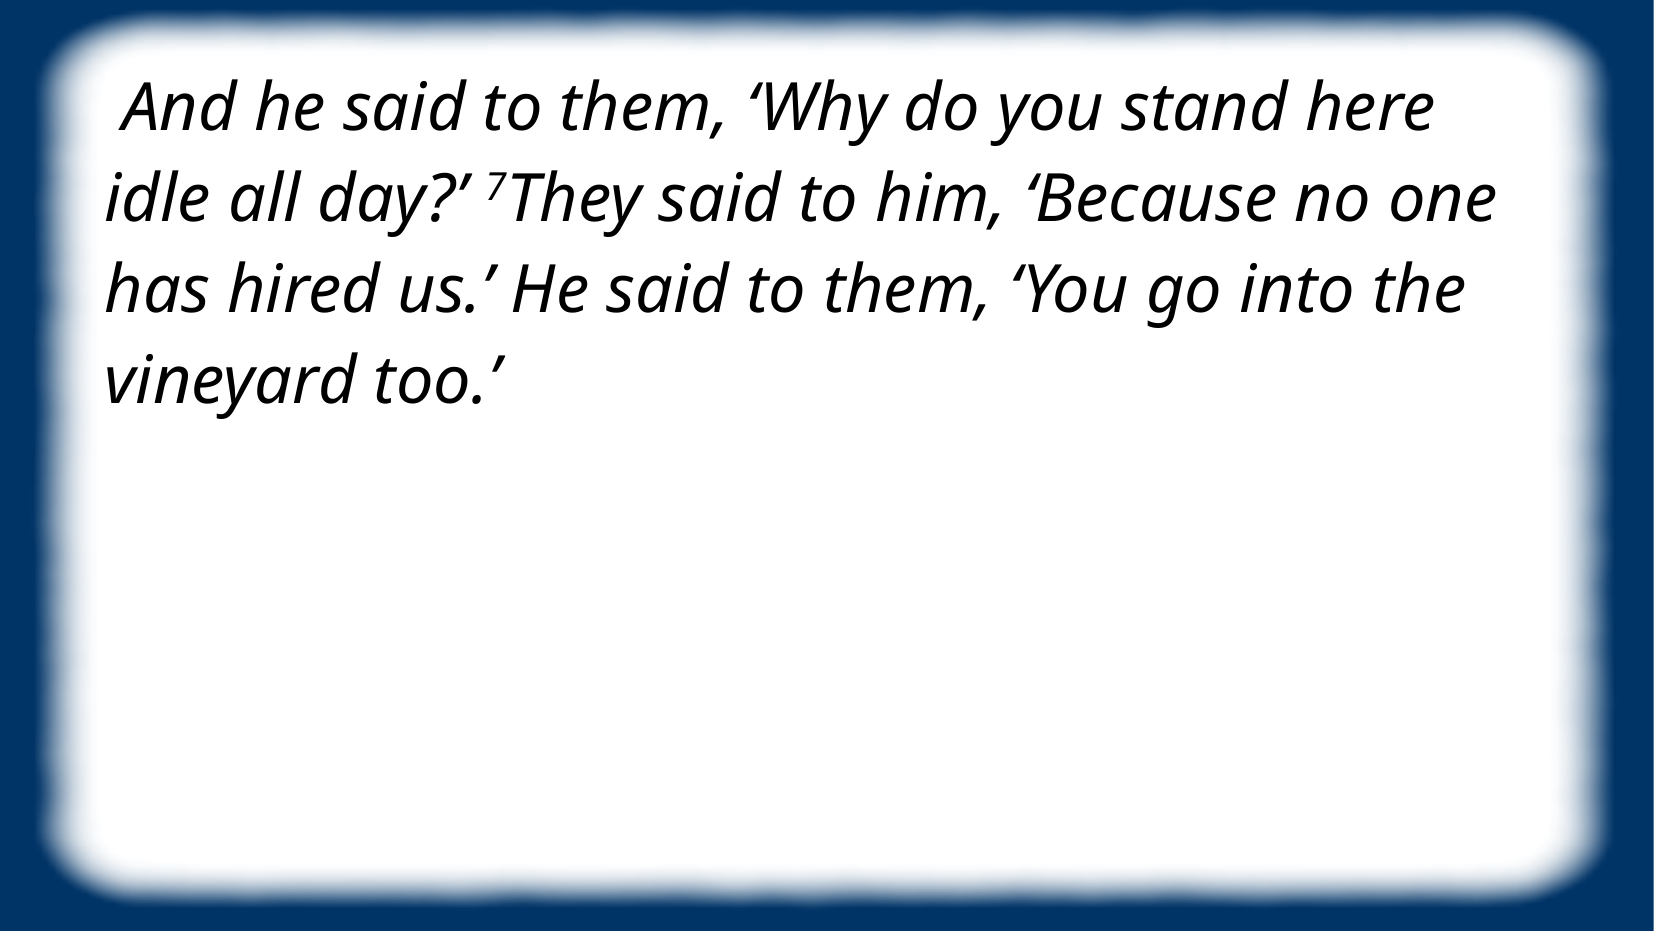

And he said to them, ‘Why do you stand here idle all day?’ 7They said to him, ‘Because no one has hired us.’ He said to them, ‘You go into the vineyard too.’